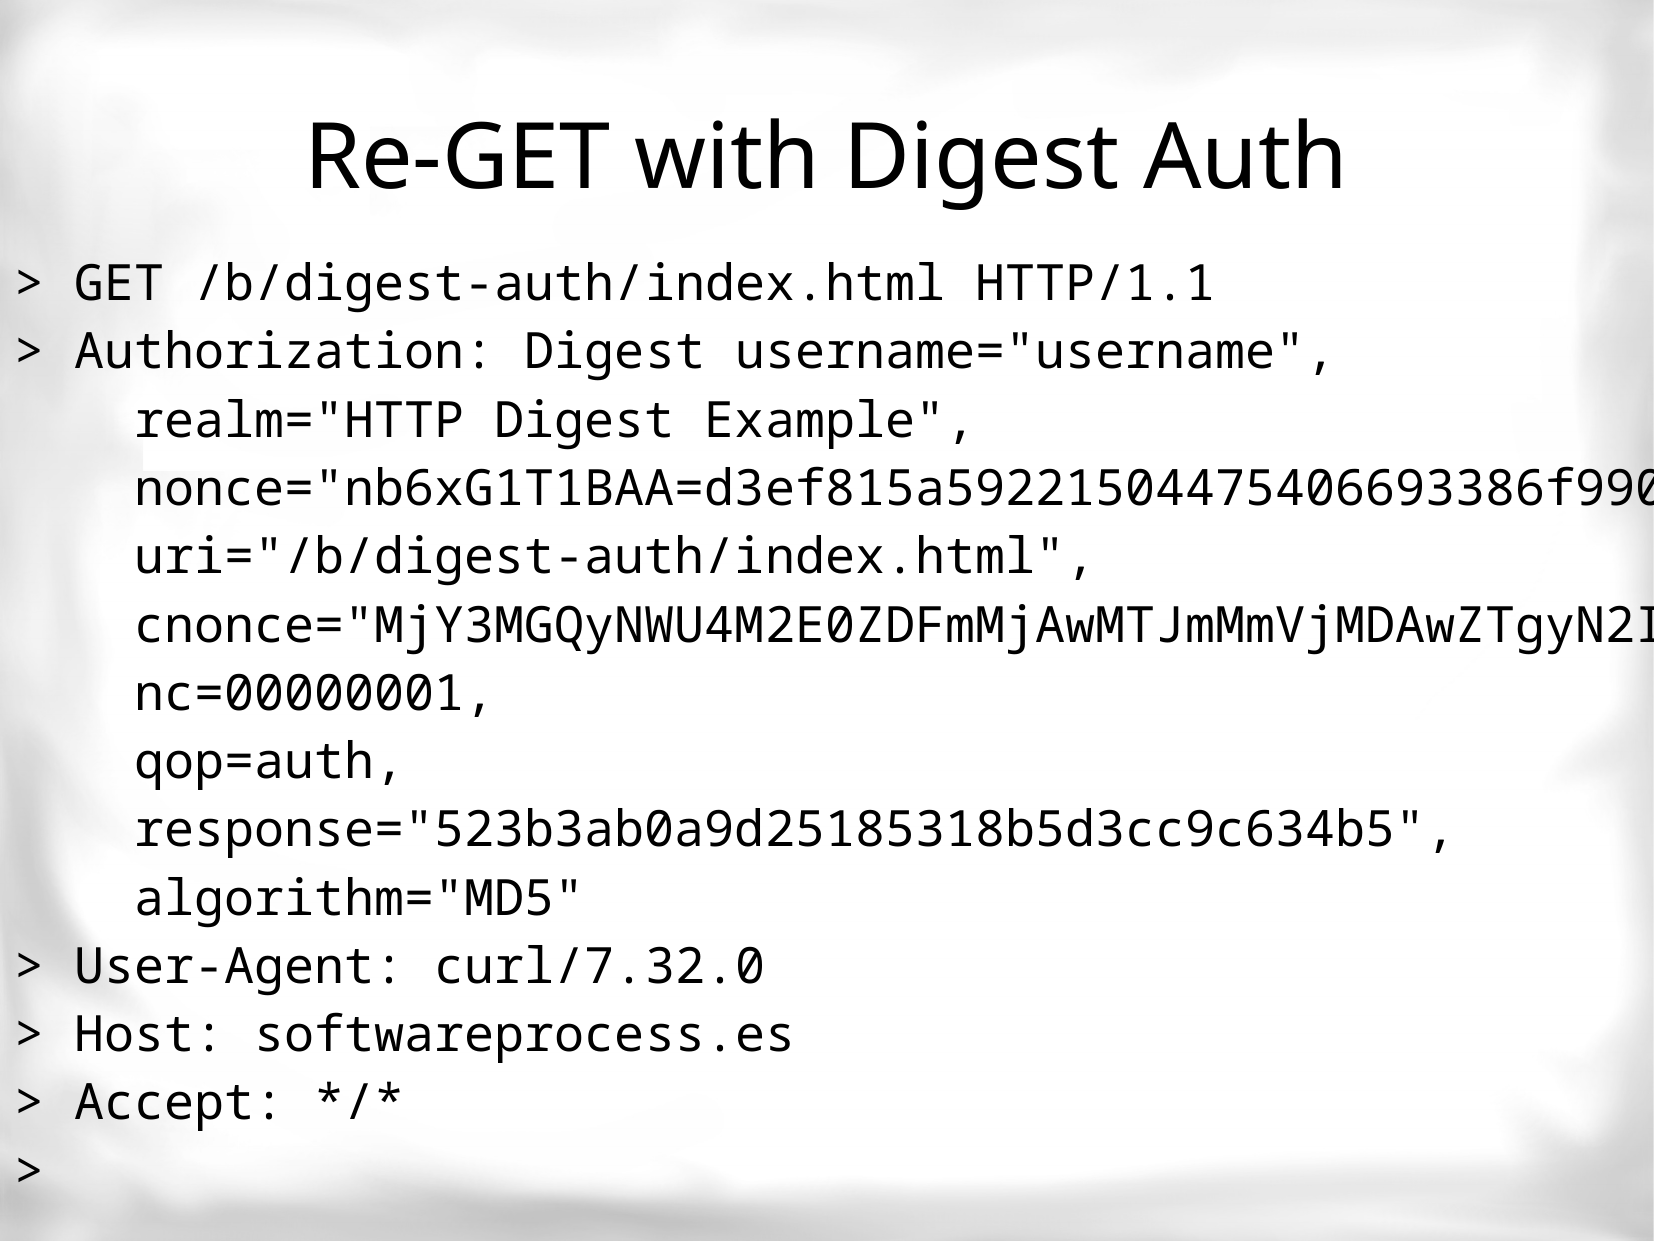

# Re-GET with Digest Auth
> GET /b/digest-auth/index.html HTTP/1.1
> Authorization: Digest username="username",
 realm="HTTP Digest Example",
 nonce="nb6xG1T1BAA=d3ef815a59221504475406693386f990b8a7a3a4",
 uri="/b/digest-auth/index.html",
 cnonce="MjY3MGQyNWU4M2E0ZDFmMjAwMTJmMmVjMDAwZTgyN2I=",
 nc=00000001,
 qop=auth,
 response="523b3ab0a9d25185318b5d3cc9c634b5",
 algorithm="MD5"
> User-Agent: curl/7.32.0
> Host: softwareprocess.es
> Accept: */*
>